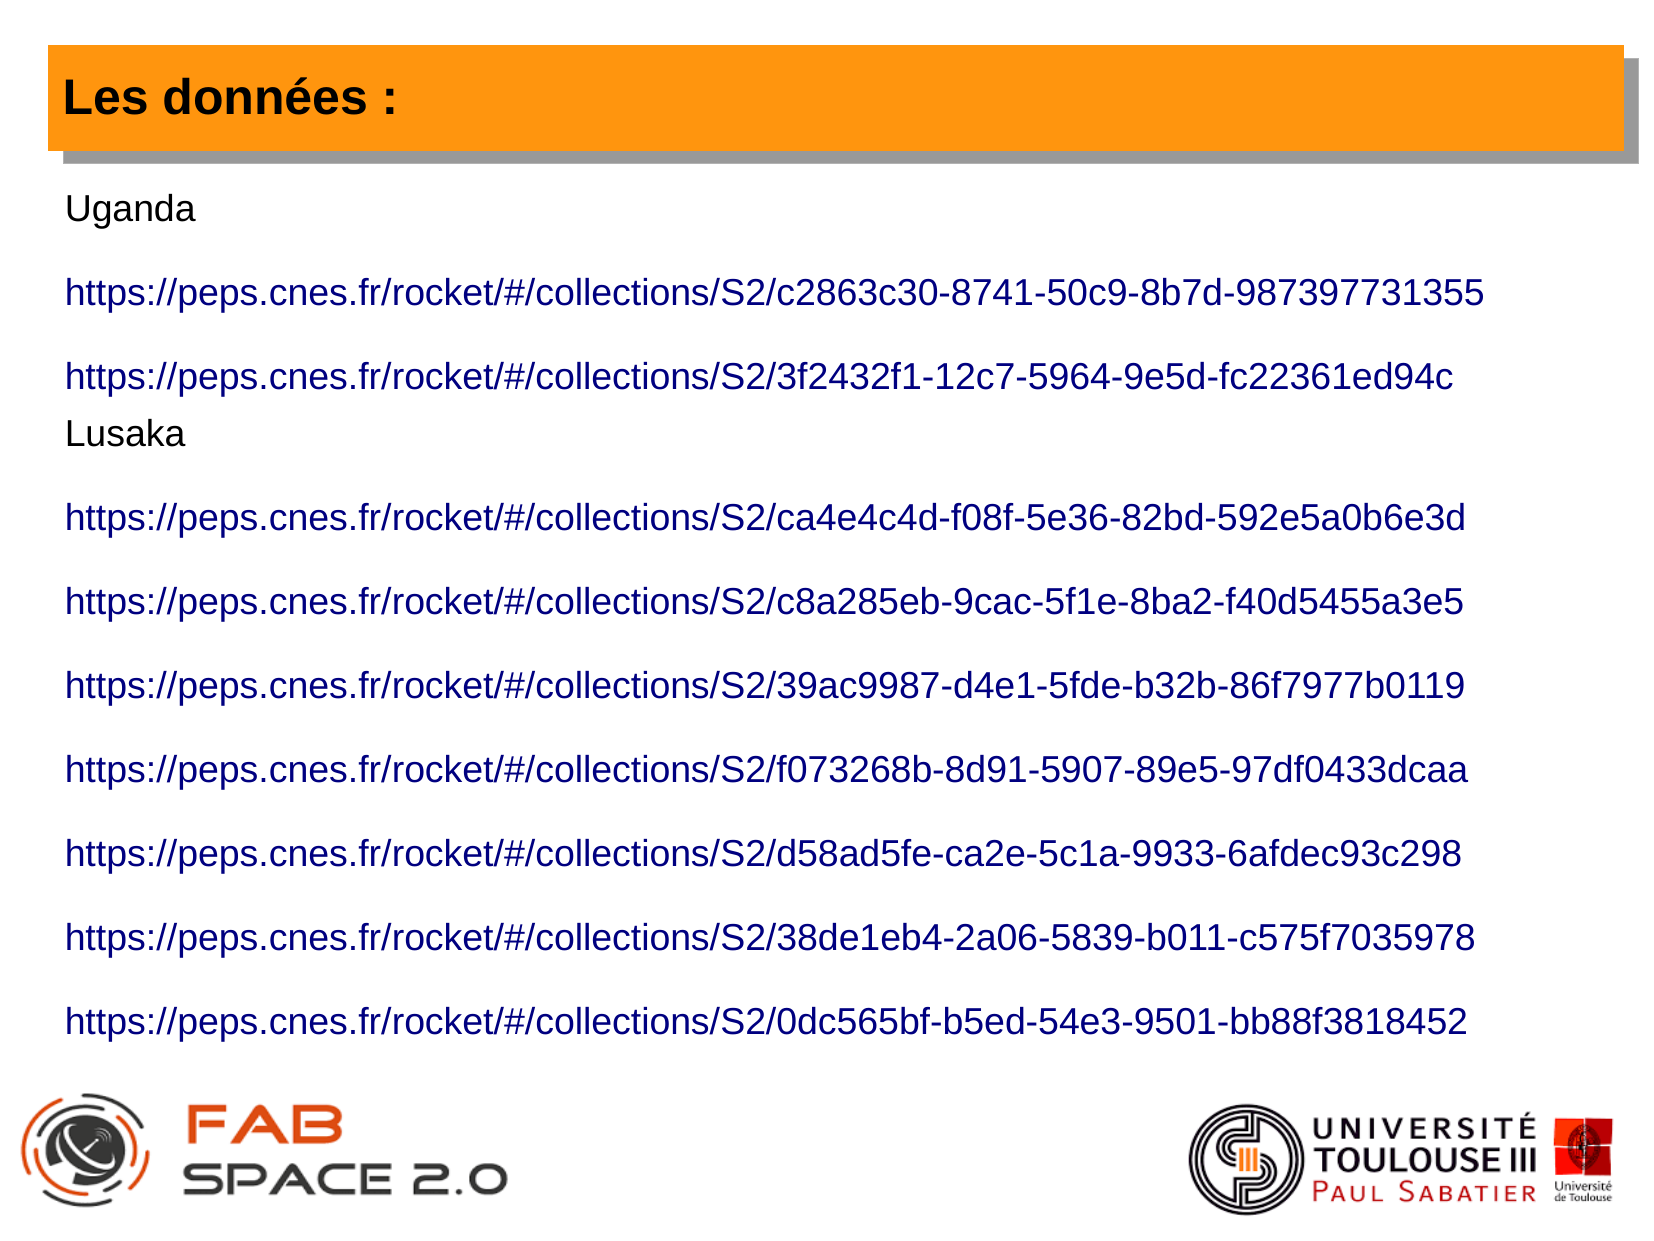

Les données :
Uganda
https://peps.cnes.fr/rocket/#/collections/S2/c2863c30-8741-50c9-8b7d-987397731355
https://peps.cnes.fr/rocket/#/collections/S2/3f2432f1-12c7-5964-9e5d-fc22361ed94c
Lusaka
https://peps.cnes.fr/rocket/#/collections/S2/ca4e4c4d-f08f-5e36-82bd-592e5a0b6e3d
https://peps.cnes.fr/rocket/#/collections/S2/c8a285eb-9cac-5f1e-8ba2-f40d5455a3e5
https://peps.cnes.fr/rocket/#/collections/S2/39ac9987-d4e1-5fde-b32b-86f7977b0119
https://peps.cnes.fr/rocket/#/collections/S2/f073268b-8d91-5907-89e5-97df0433dcaa
https://peps.cnes.fr/rocket/#/collections/S2/d58ad5fe-ca2e-5c1a-9933-6afdec93c298
https://peps.cnes.fr/rocket/#/collections/S2/38de1eb4-2a06-5839-b011-c575f7035978
https://peps.cnes.fr/rocket/#/collections/S2/0dc565bf-b5ed-54e3-9501-bb88f3818452